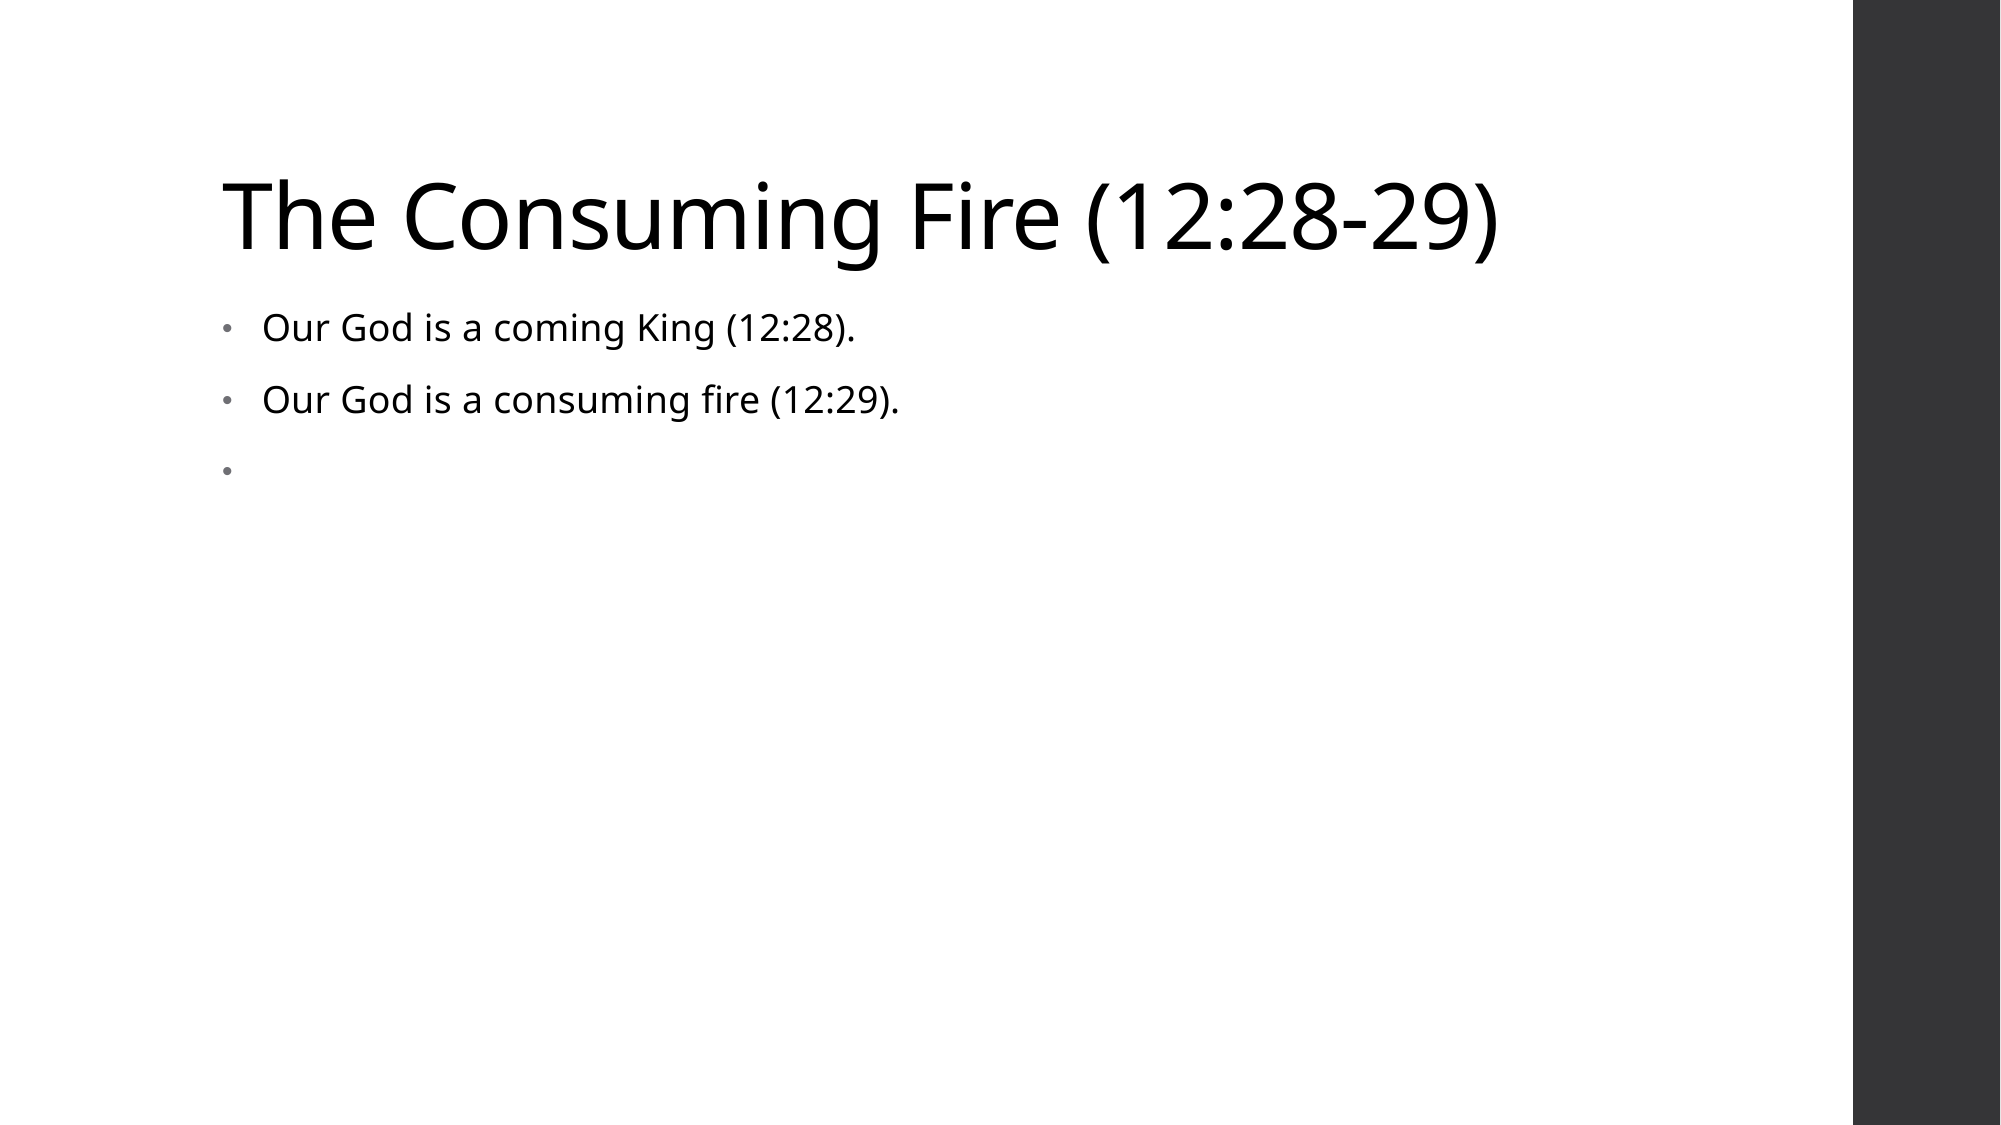

# The Consuming Fire (12:28-29)
 Our God is a coming King (12:28).
 Our God is a consuming fire (12:29).